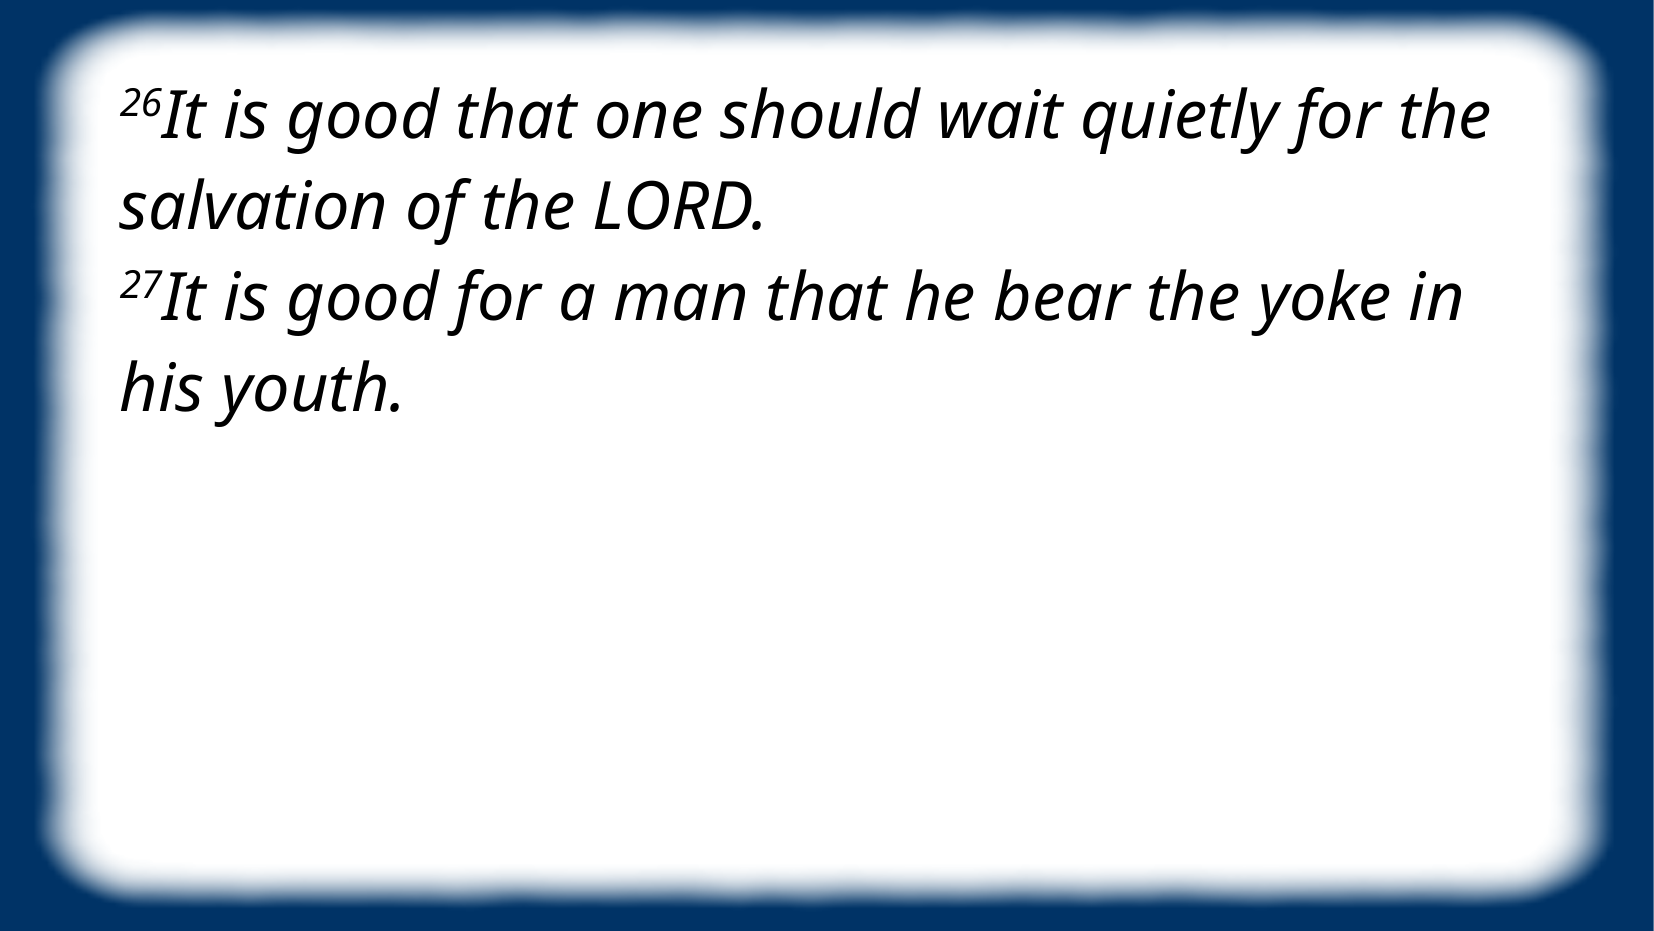

26It is good that one should wait quietly for the salvation of the LORD.
27It is good for a man that he bear the yoke in his youth.